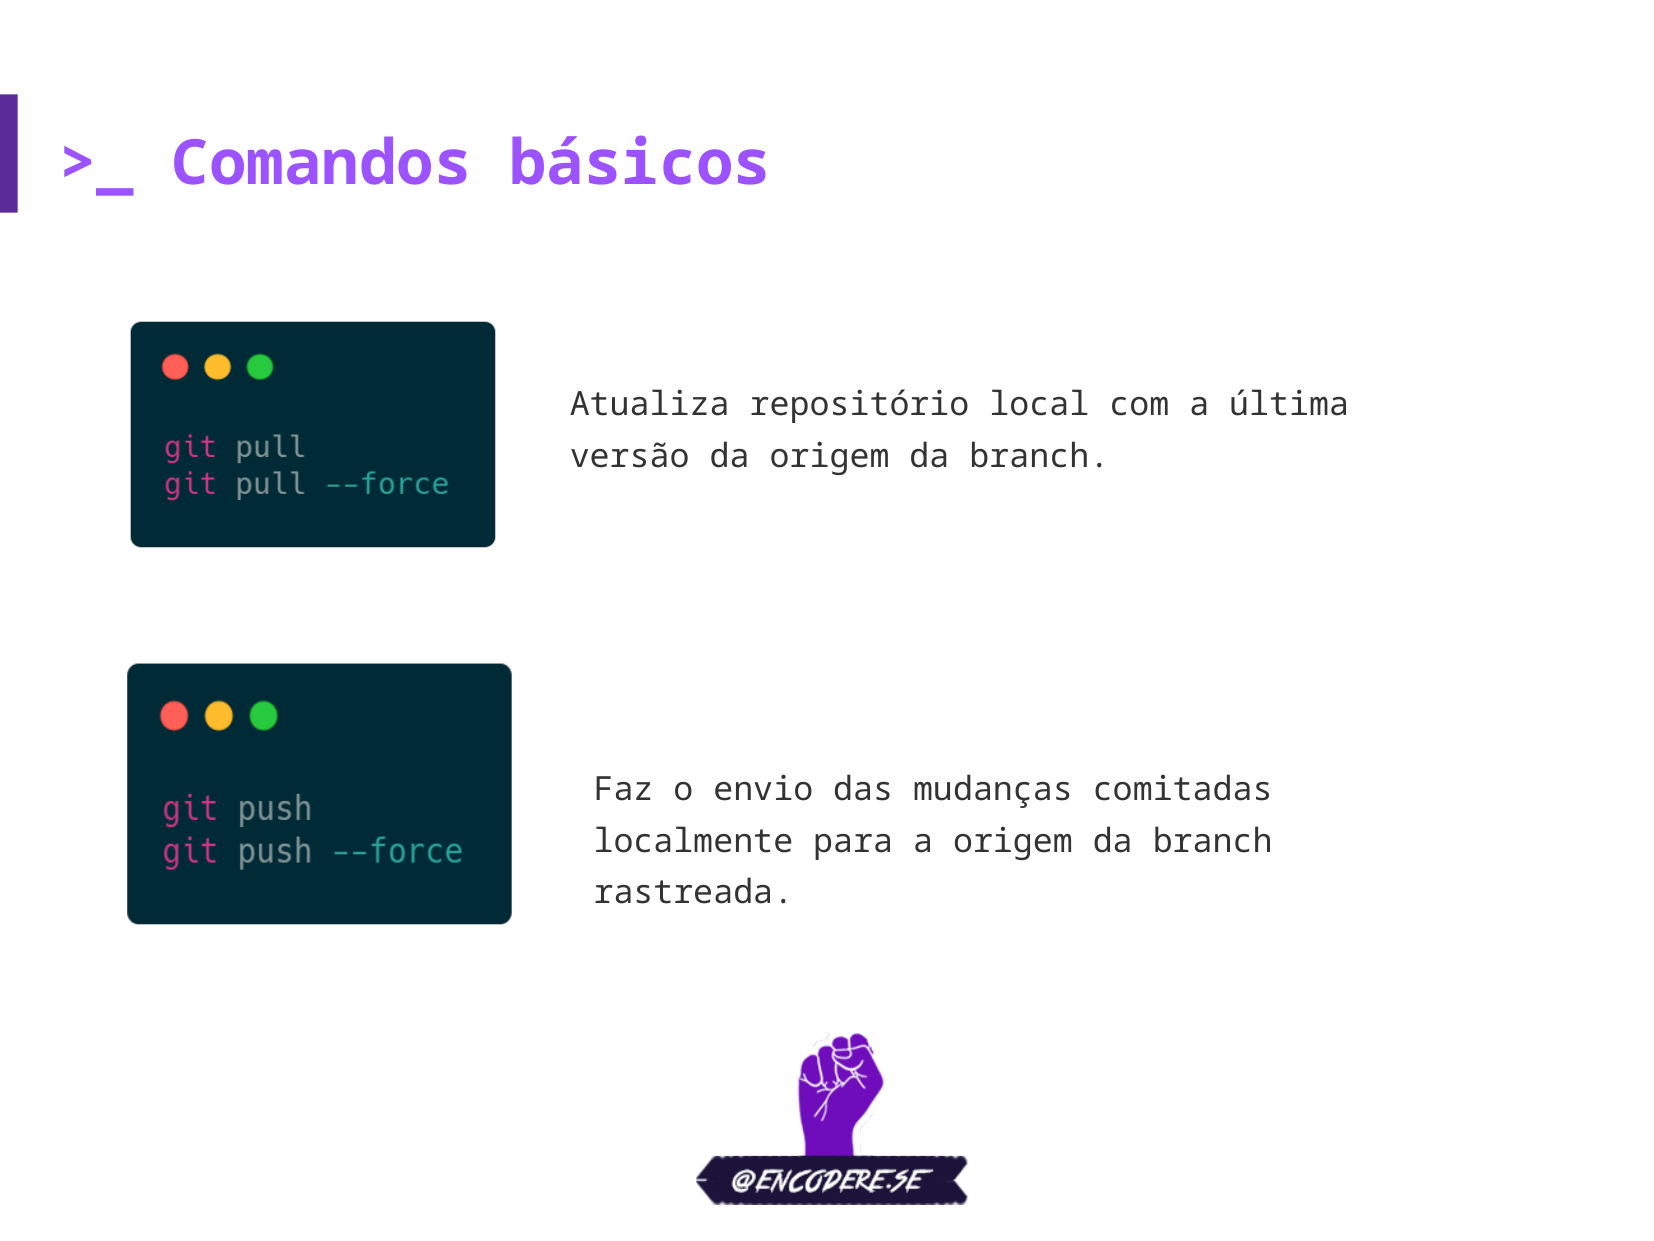

# >_ Comandos básicos
Atualiza repositório local com a última versão da origem da branch.
Faz o envio das mudanças comitadas localmente para a origem da branch rastreada.